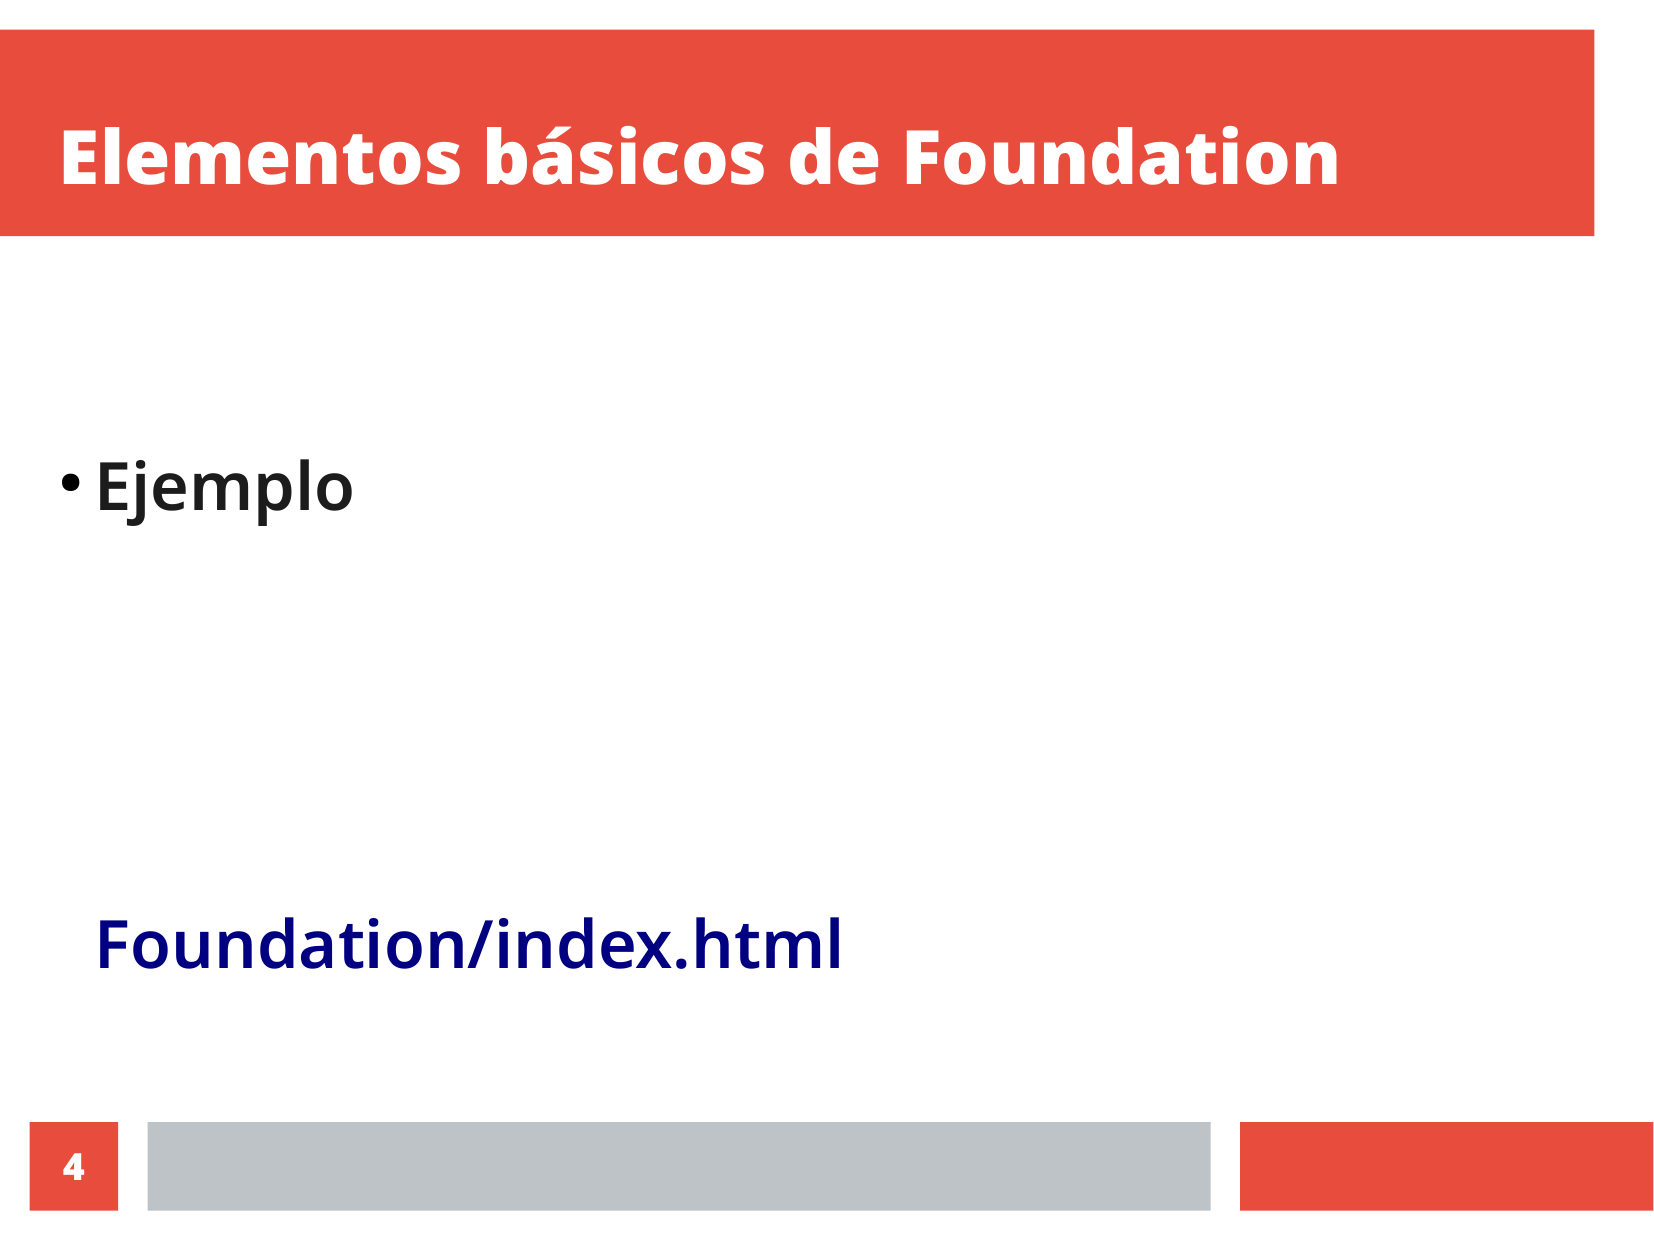

# Elementos básicos de Foundation
Ejemplo
Foundation/index.html
4